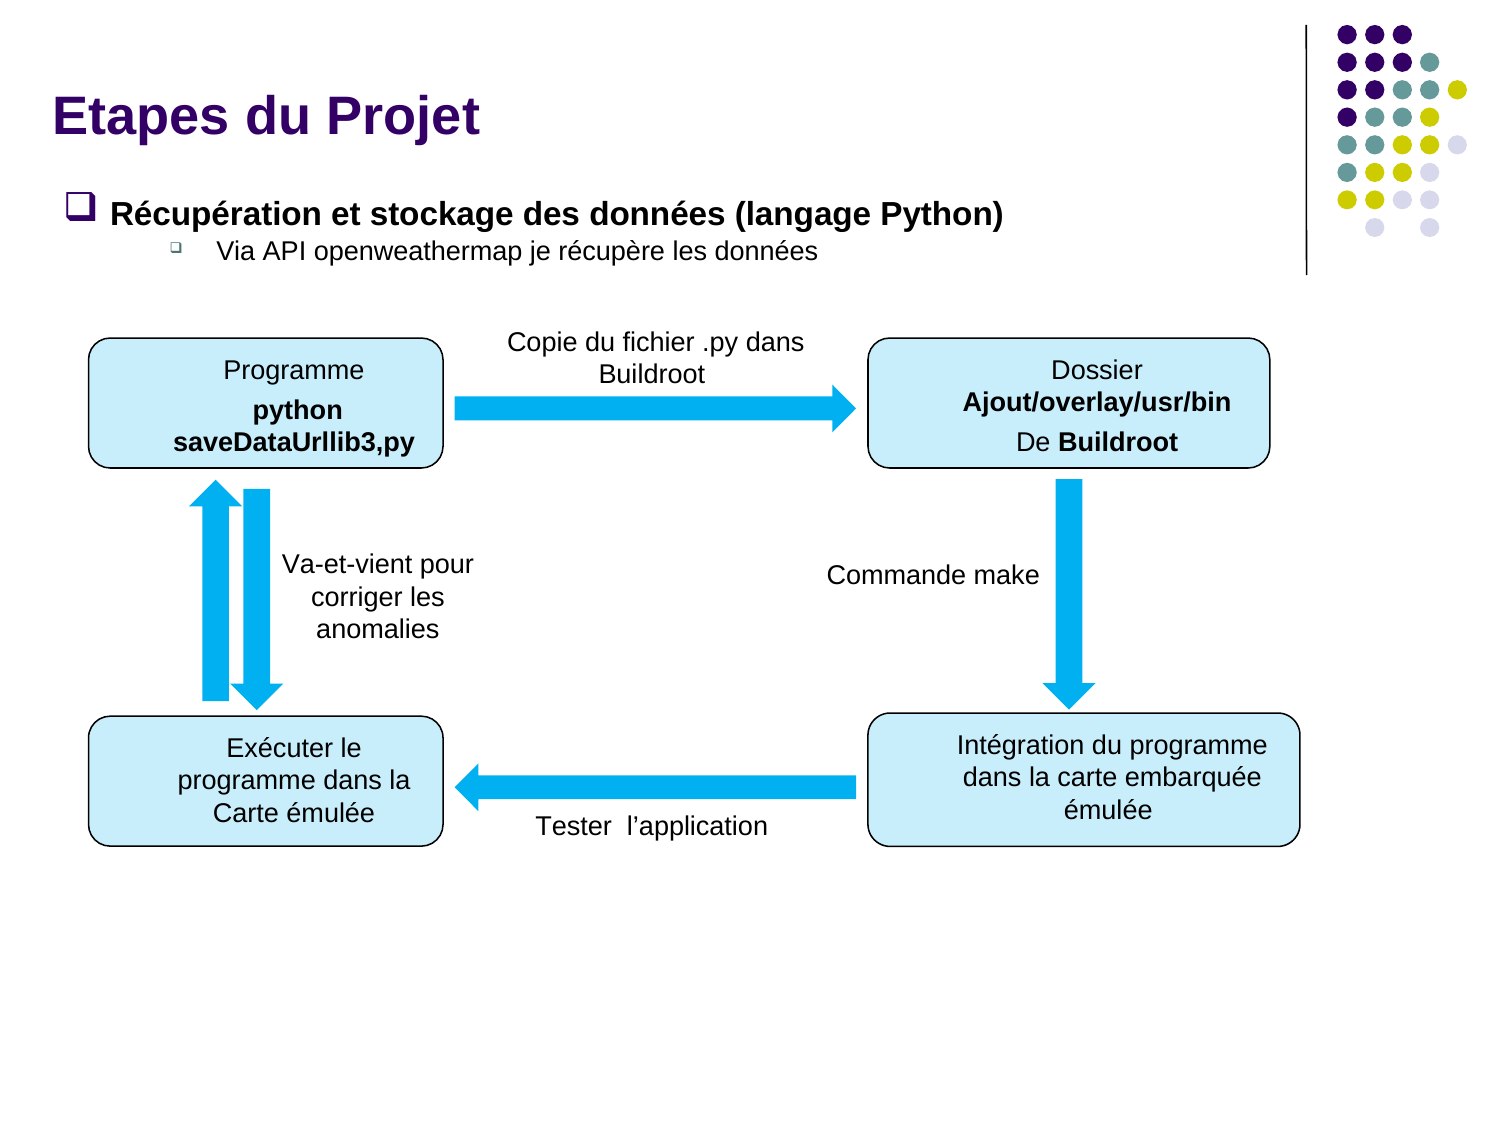

Etapes du Projet
Récupération et stockage des données (langage Python)
Via API openweathermap je récupère les données
Copie du fichier .py dans Buildroot
Programme
 python saveDataUrllib3,py
Dossier Ajout/overlay/usr/bin
De Buildroot
Va-et-vient pour corriger les anomalies
Commande make
Intégration du programme dans la carte embarquée émulée
Exécuter le programme dans la Carte émulée
Tester l’application